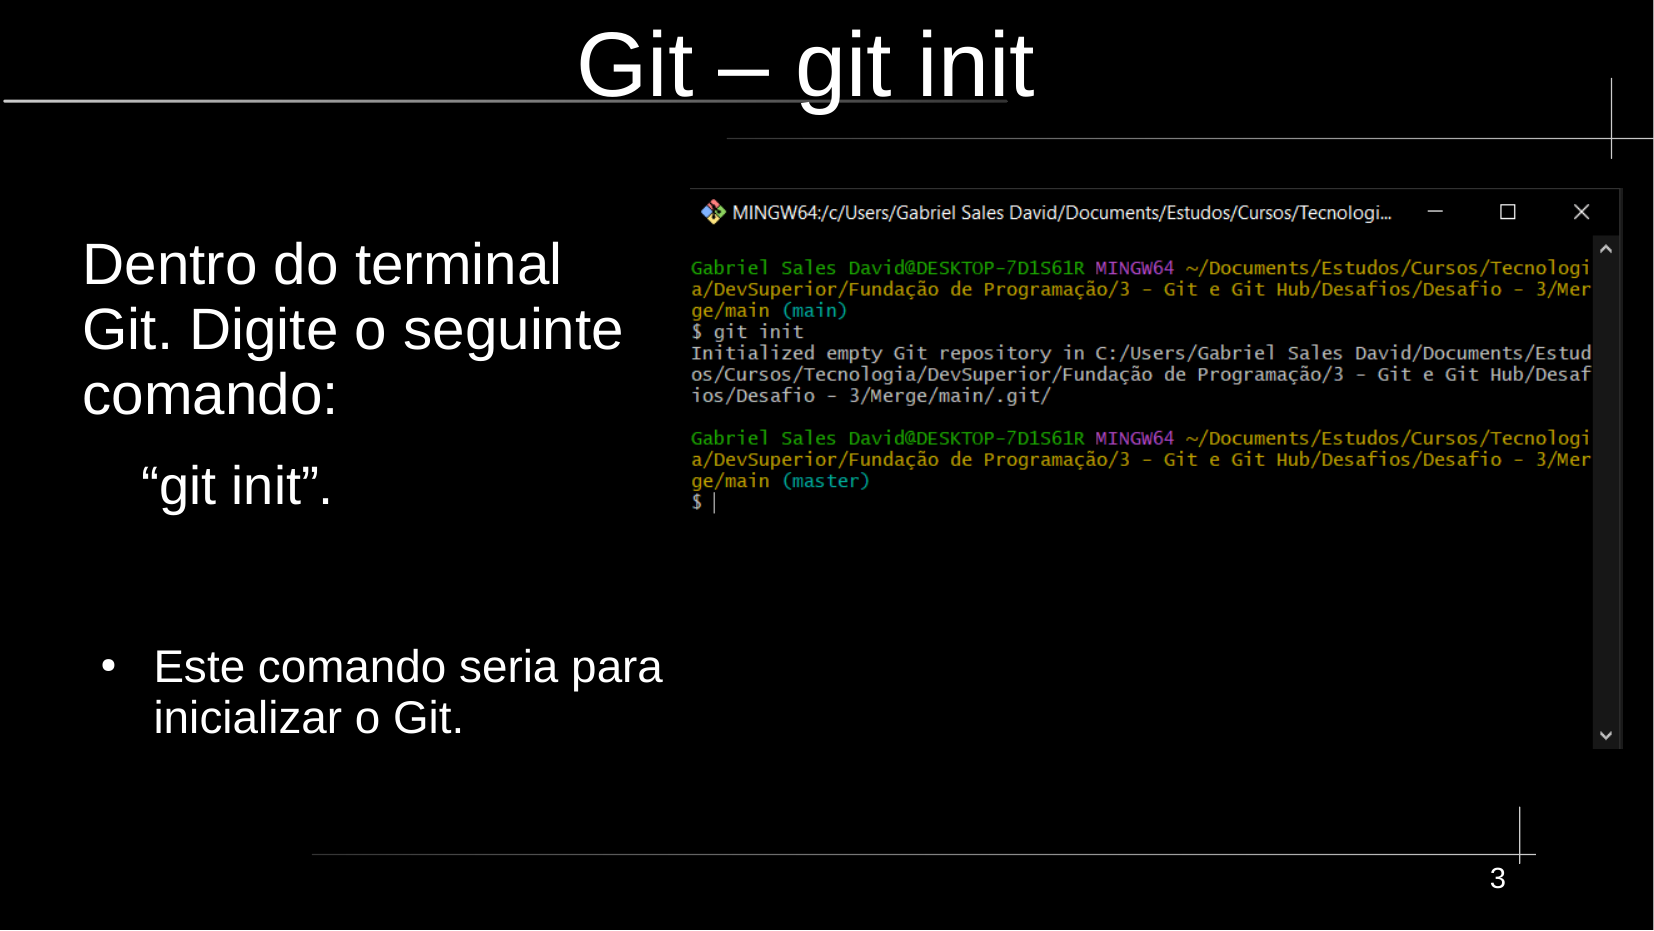

# Git – git init
Dentro do terminal Git. Digite o seguinte comando:
“git init”.
Este comando seria para inicializar o Git.
3